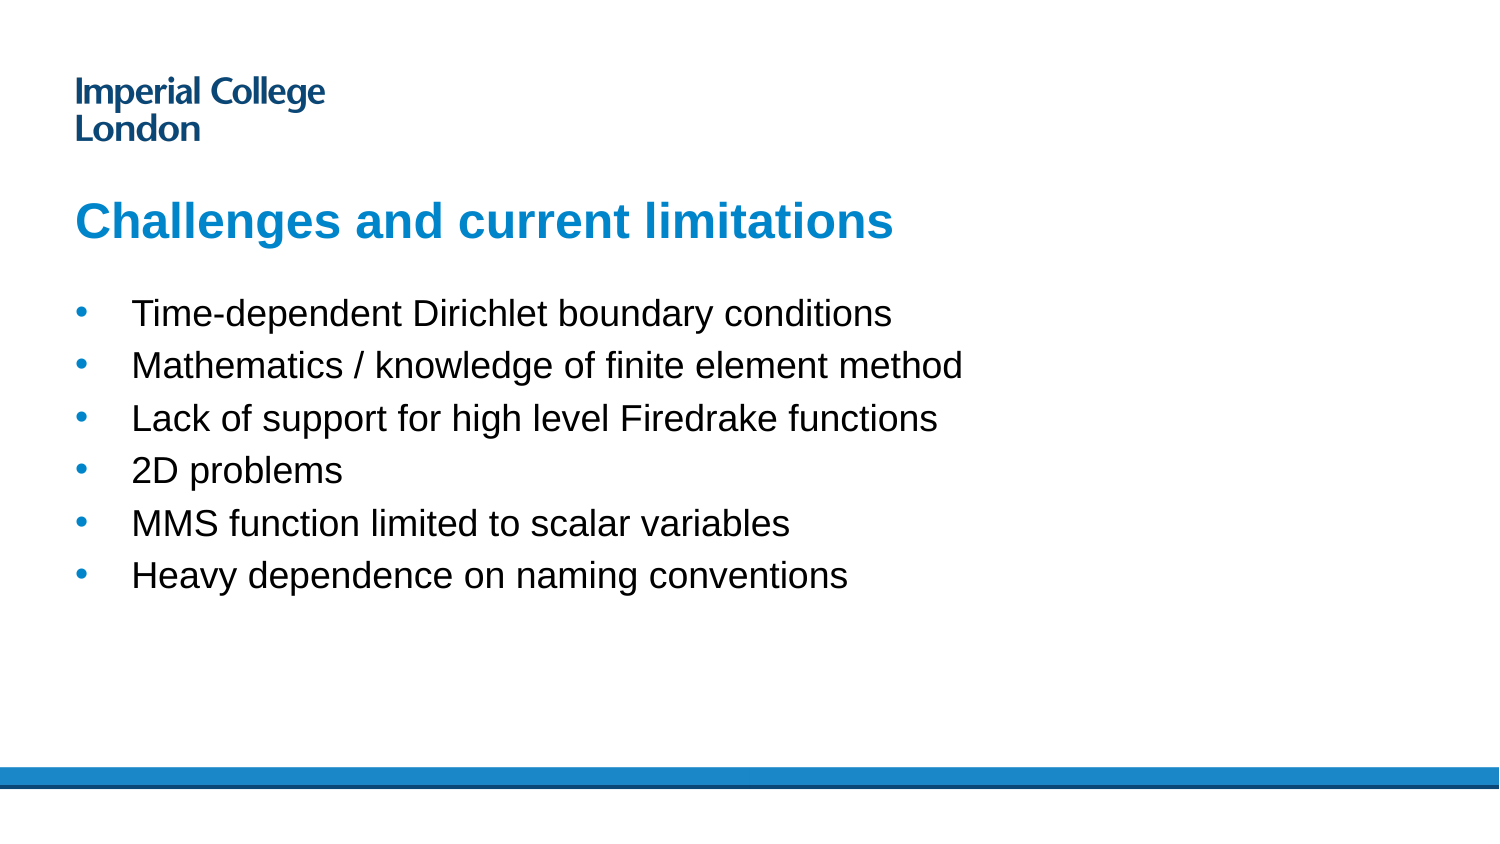

# Challenges and current limitations
Time-dependent Dirichlet boundary conditions
Mathematics / knowledge of finite element method
Lack of support for high level Firedrake functions
2D problems
MMS function limited to scalar variables
Heavy dependence on naming conventions